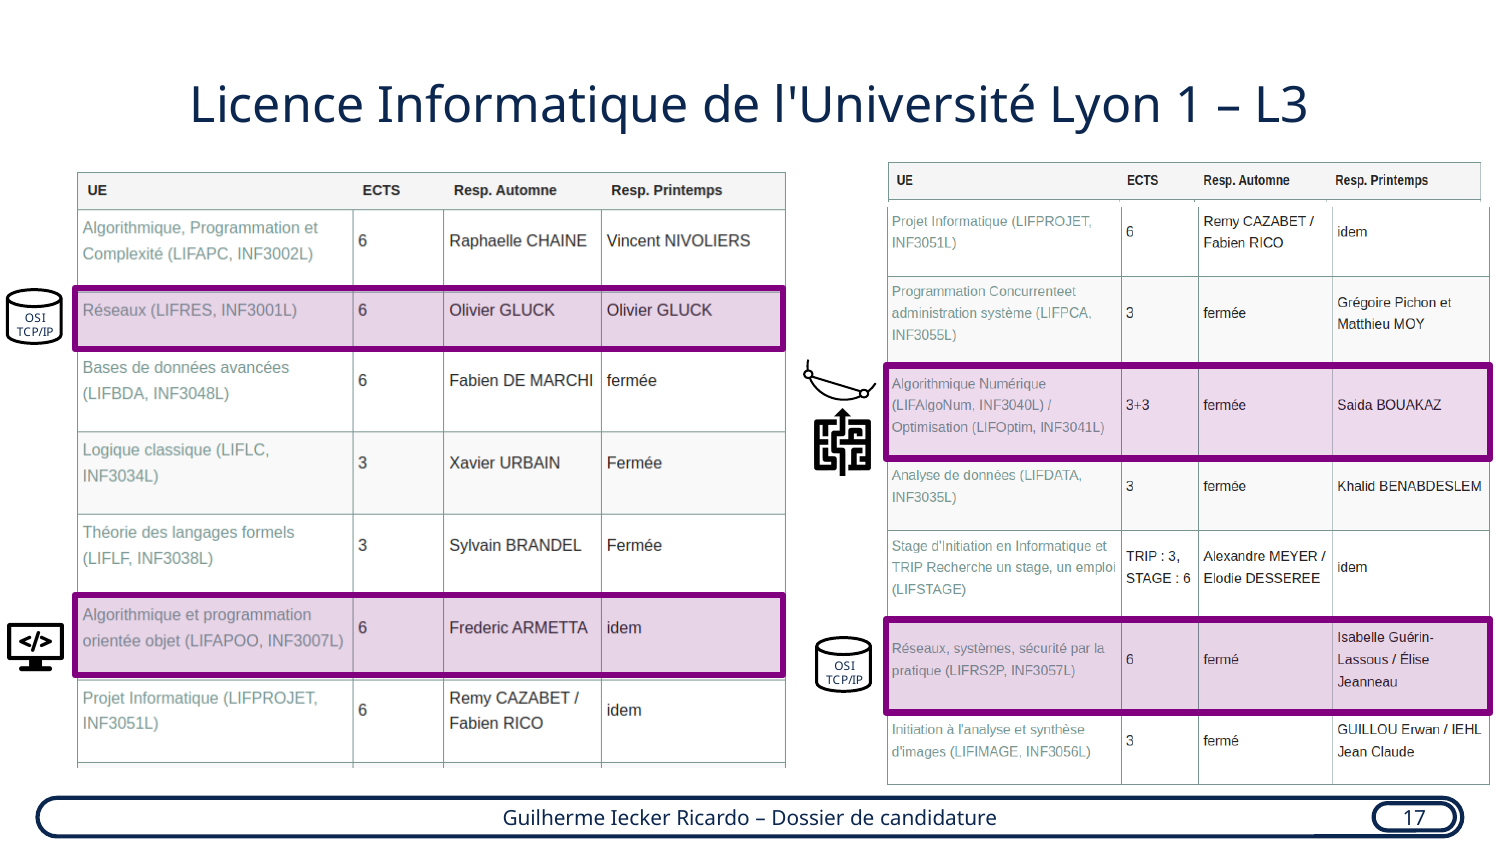

# Licence Informatique de l'Université Lyon 1 – L3
Guilherme Iecker Ricardo – Dossier de candidature
17